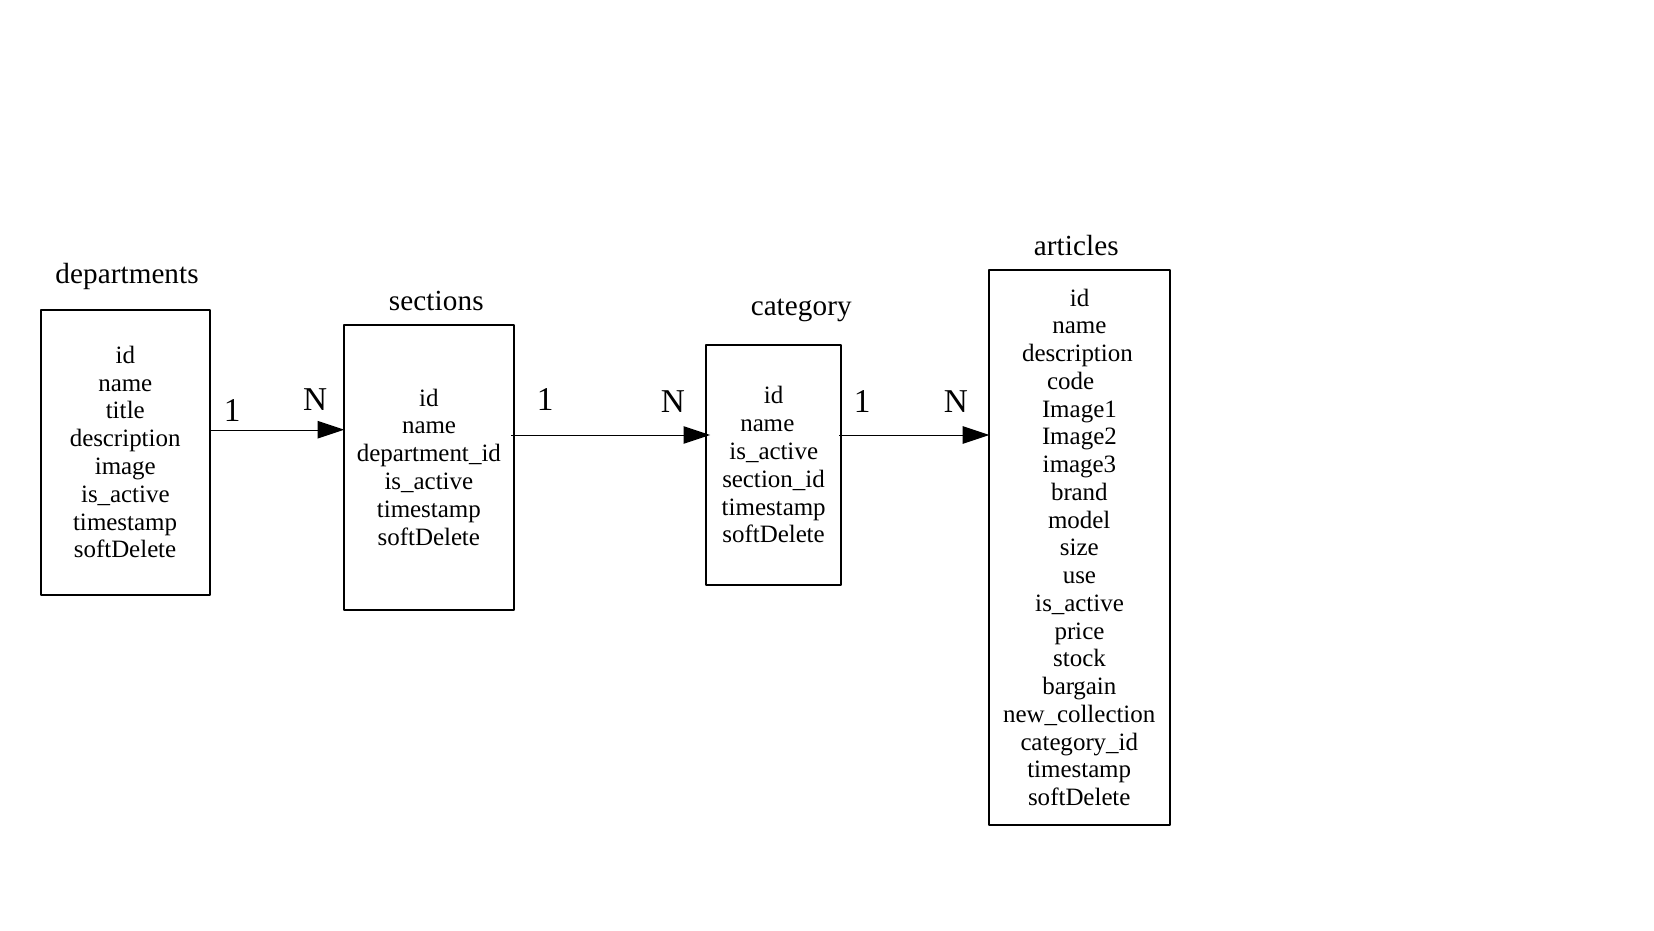

articles
departments
id
name
 description
 code
Image1
Image2
image3
brand
model
size
use
is_active
price
stock
bargain
new_collection
category_id
timestamp
softDelete
sections
category
id
name
title
description
image
is_active
timestamp
softDelete
id
name
department_id
is_active
timestamp
softDelete
id
name
is_active
section_id
timestamp
softDelete
N
1
N
1
N
1